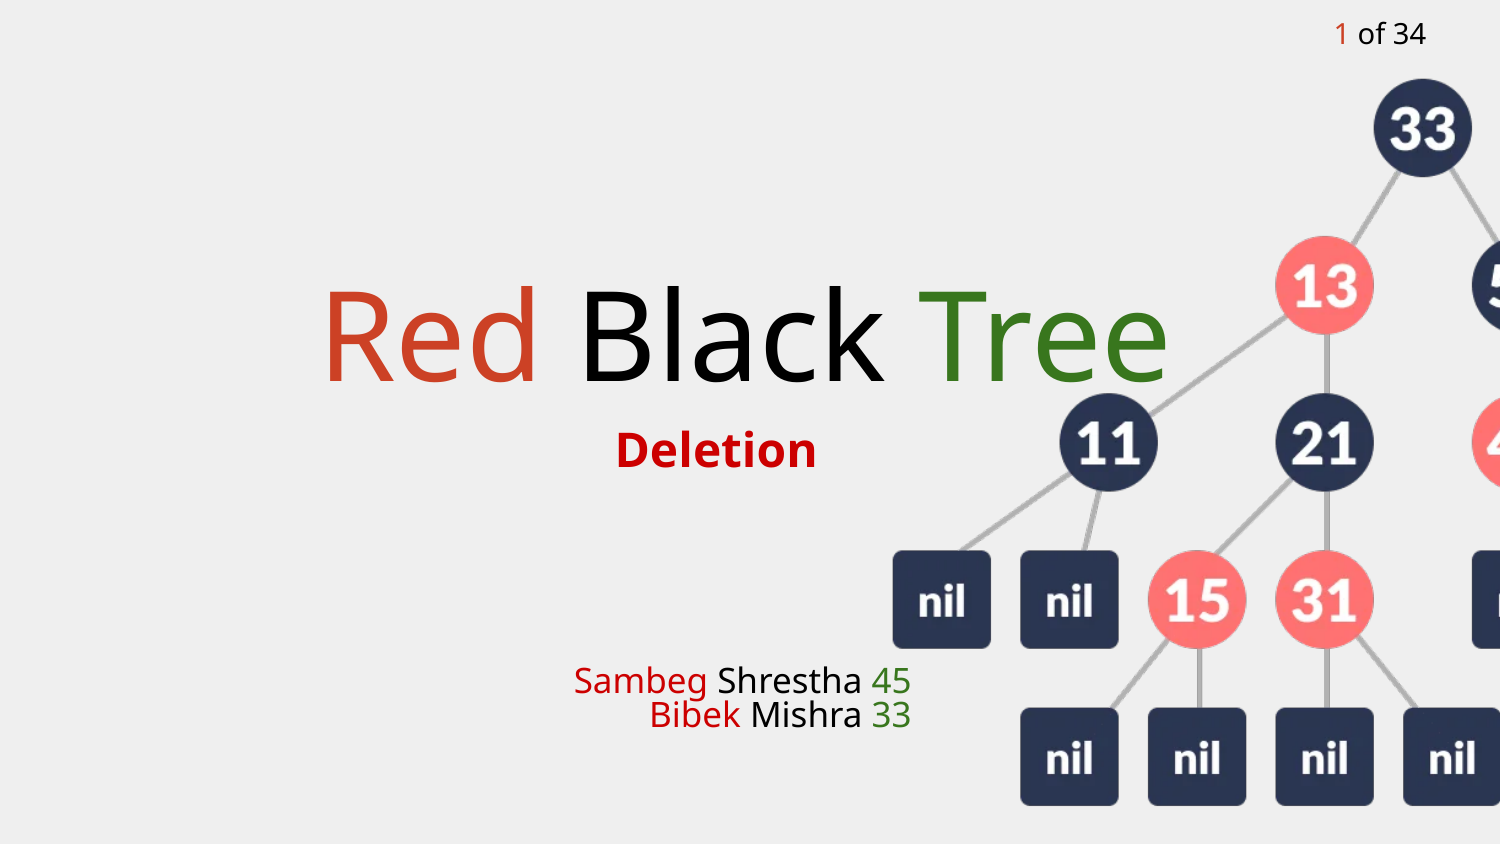

1 of 34
# Red Black Tree
Deletion
Sambeg Shrestha 45
Bibek Mishra 33